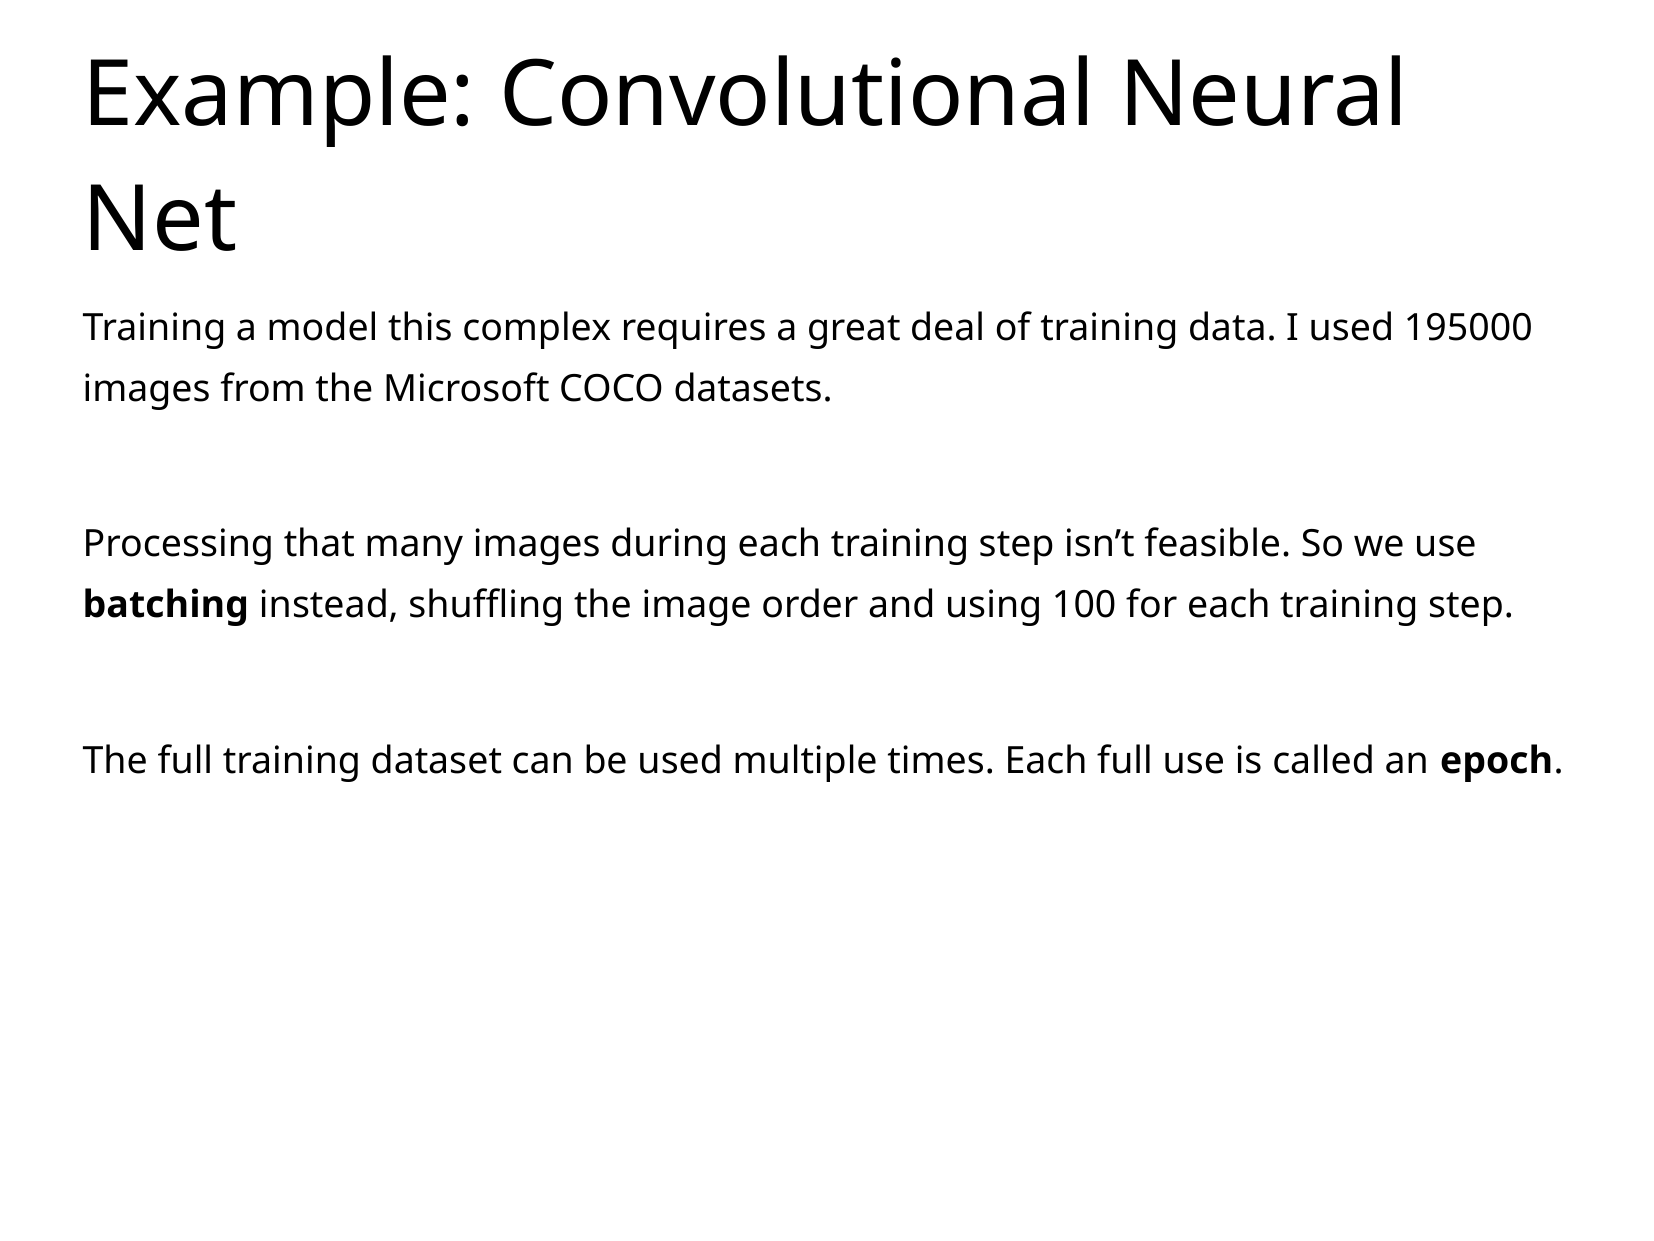

# Example: Convolutional Neural Net
Training a model this complex requires a great deal of training data. I used 195000 images from the Microsoft COCO datasets.
Processing that many images during each training step isn’t feasible. So we use batching instead, shuffling the image order and using 100 for each training step.
The full training dataset can be used multiple times. Each full use is called an epoch.